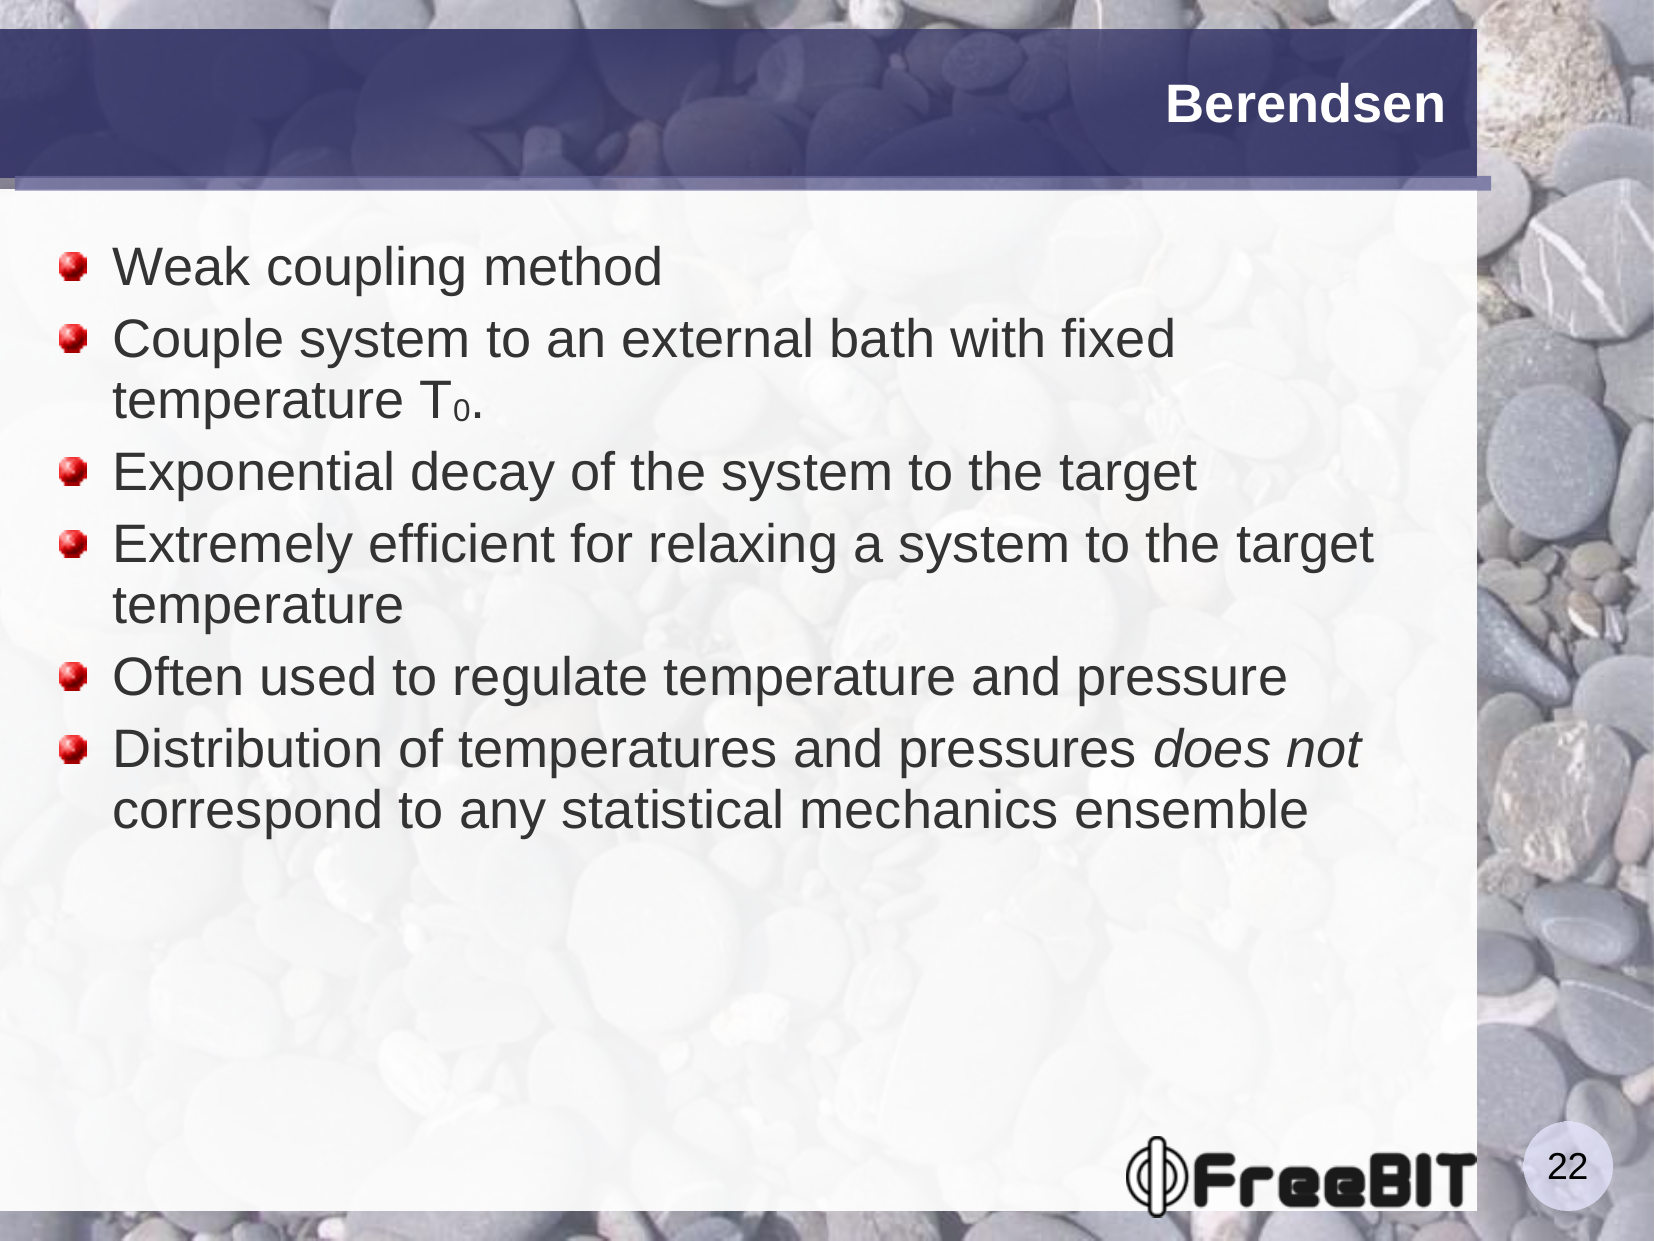

Berendsen
# Weak coupling method
Couple system to an external bath with fixed temperature T0.
Exponential decay of the system to the target
Extremely efficient for relaxing a system to the target temperature
Often used to regulate temperature and pressure
Distribution of temperatures and pressures does not correspond to any statistical mechanics ensemble